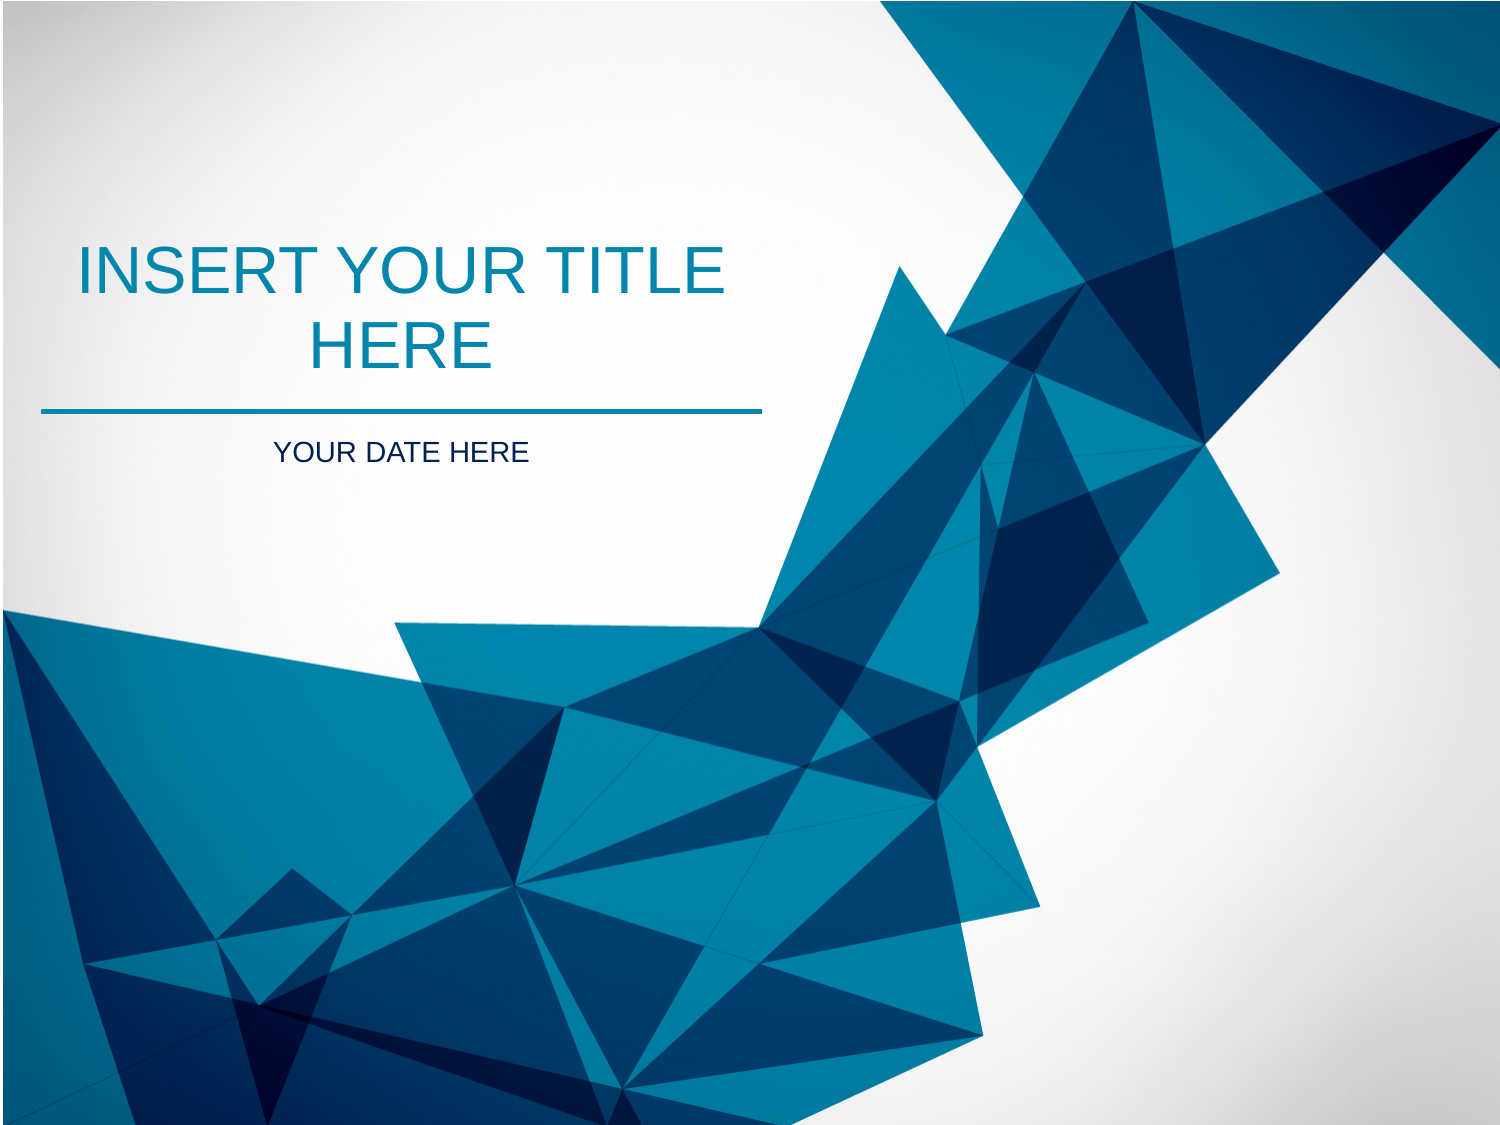

# INSERT YOUR TITLE HERE
YOUR DATE HERE